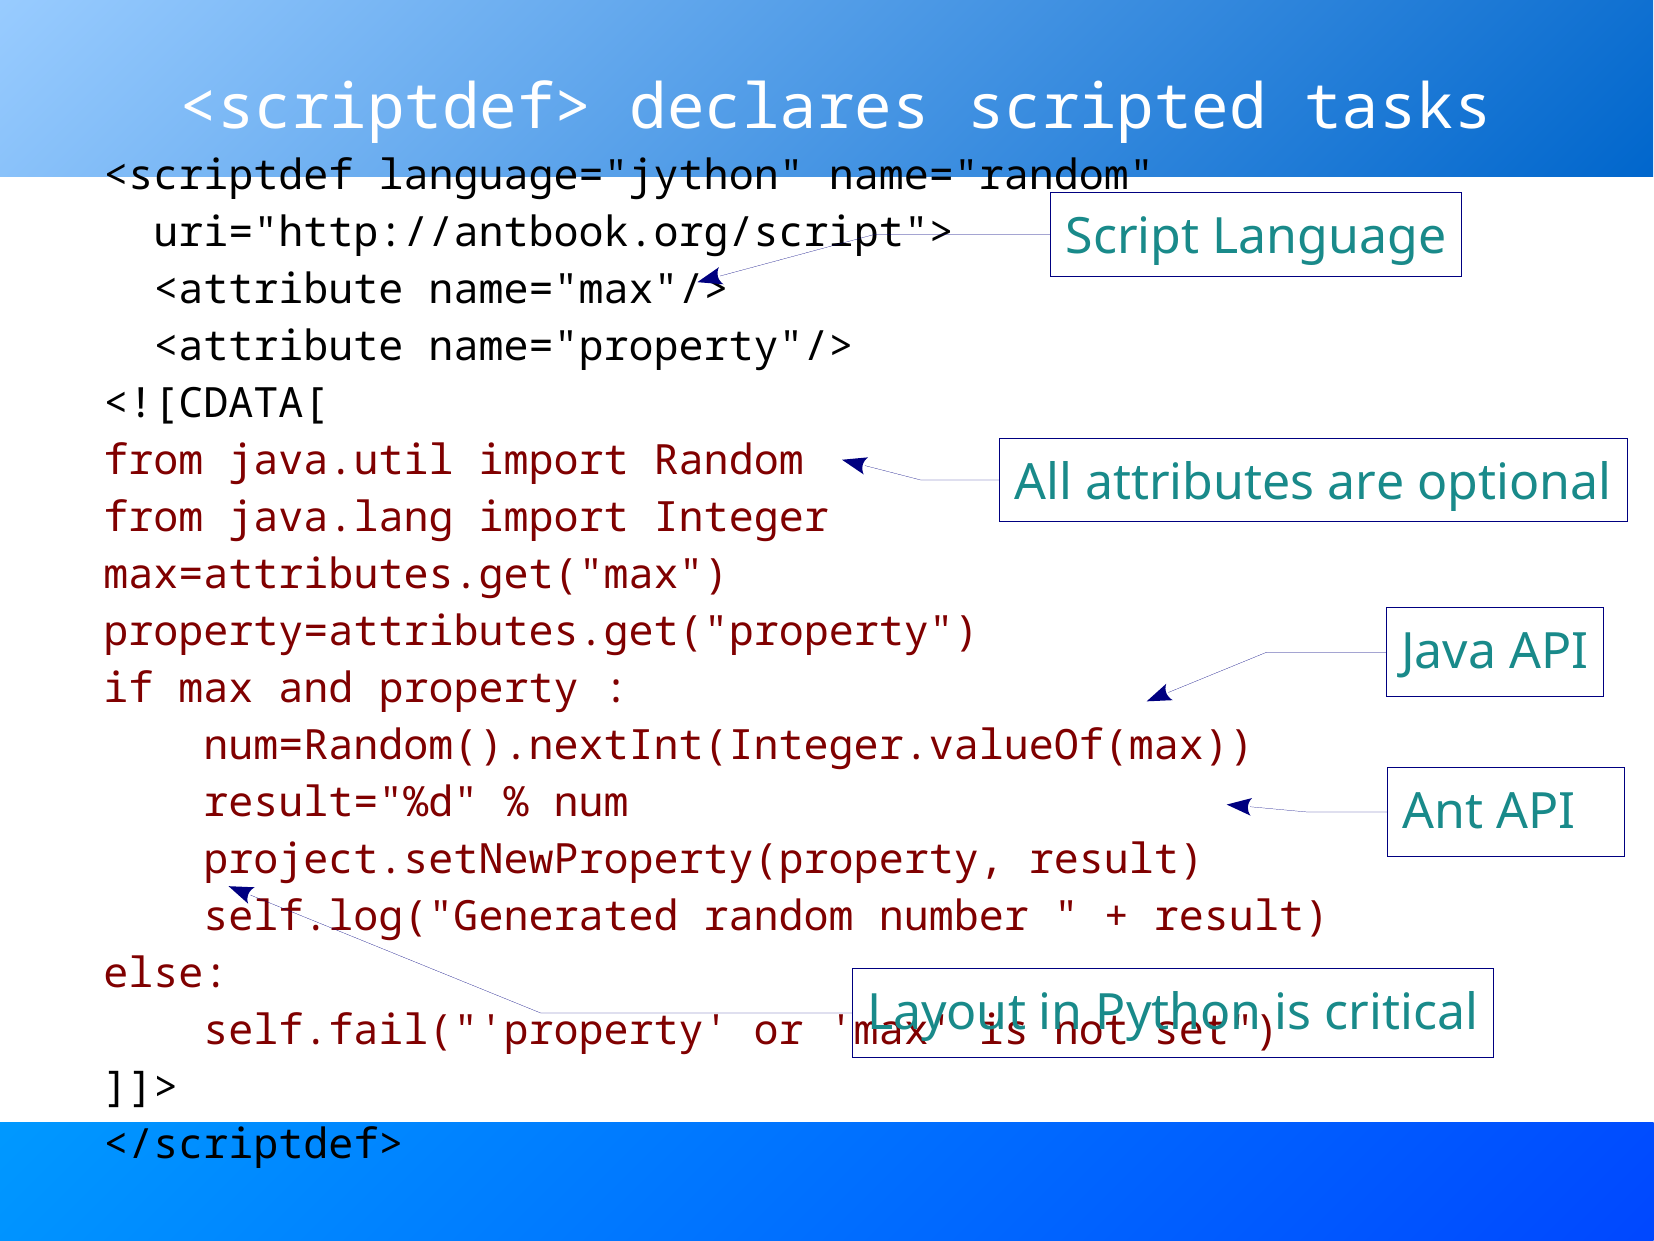

# <scriptdef> declares scripted tasks
<scriptdef language="jython" name="random"
 uri="http://antbook.org/script">
 <attribute name="max"/>
 <attribute name="property"/>
<![CDATA[
from java.util import Random
from java.lang import Integer
max=attributes.get("max")
property=attributes.get("property")
if max and property :
 num=Random().nextInt(Integer.valueOf(max))
 result="%d" % num
 project.setNewProperty(property, result)
 self.log("Generated random number " + result)
else:
 self.fail("'property' or 'max' is not set")
]]>
</scriptdef>